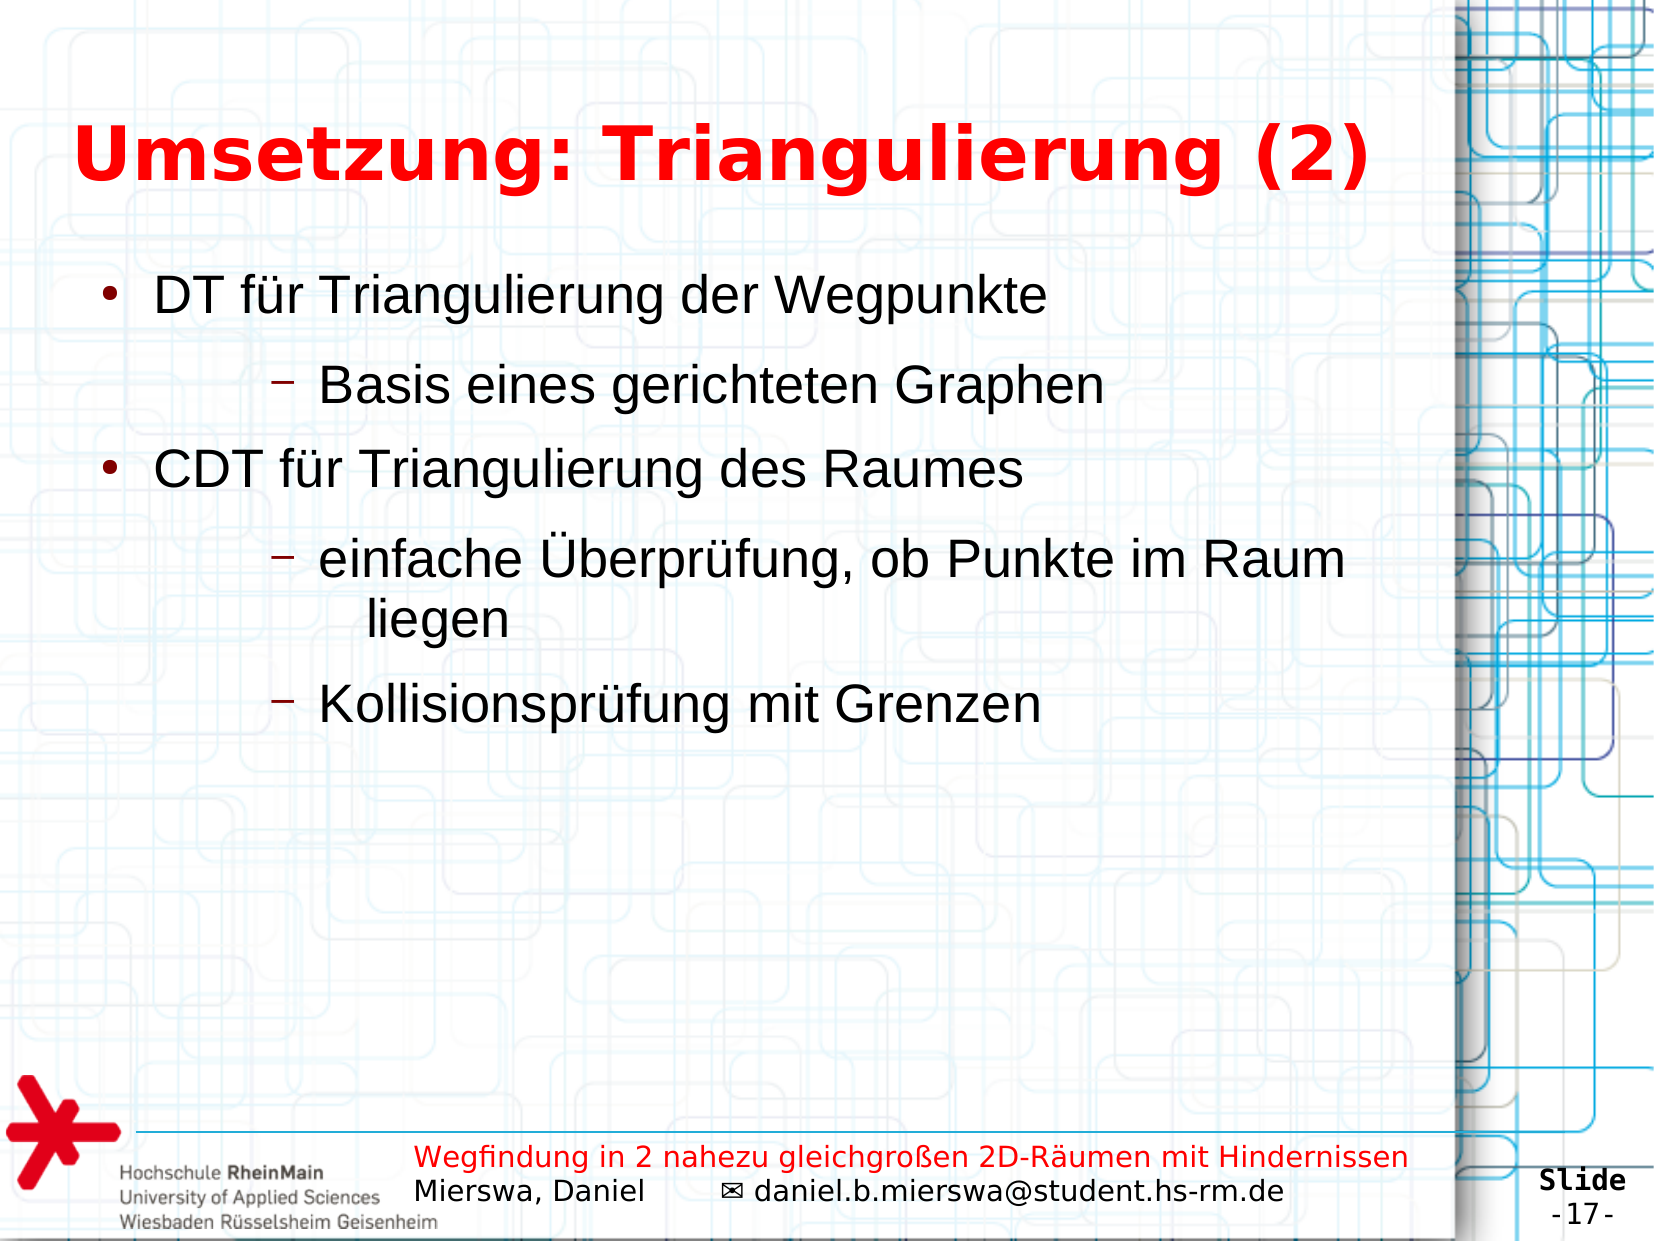

# Umsetzung: Triangulierung (2)
DT für Triangulierung der Wegpunkte
Basis eines gerichteten Graphen
CDT für Triangulierung des Raumes
einfache Überprüfung, ob Punkte im Raum liegen
Kollisionsprüfung mit Grenzen
17